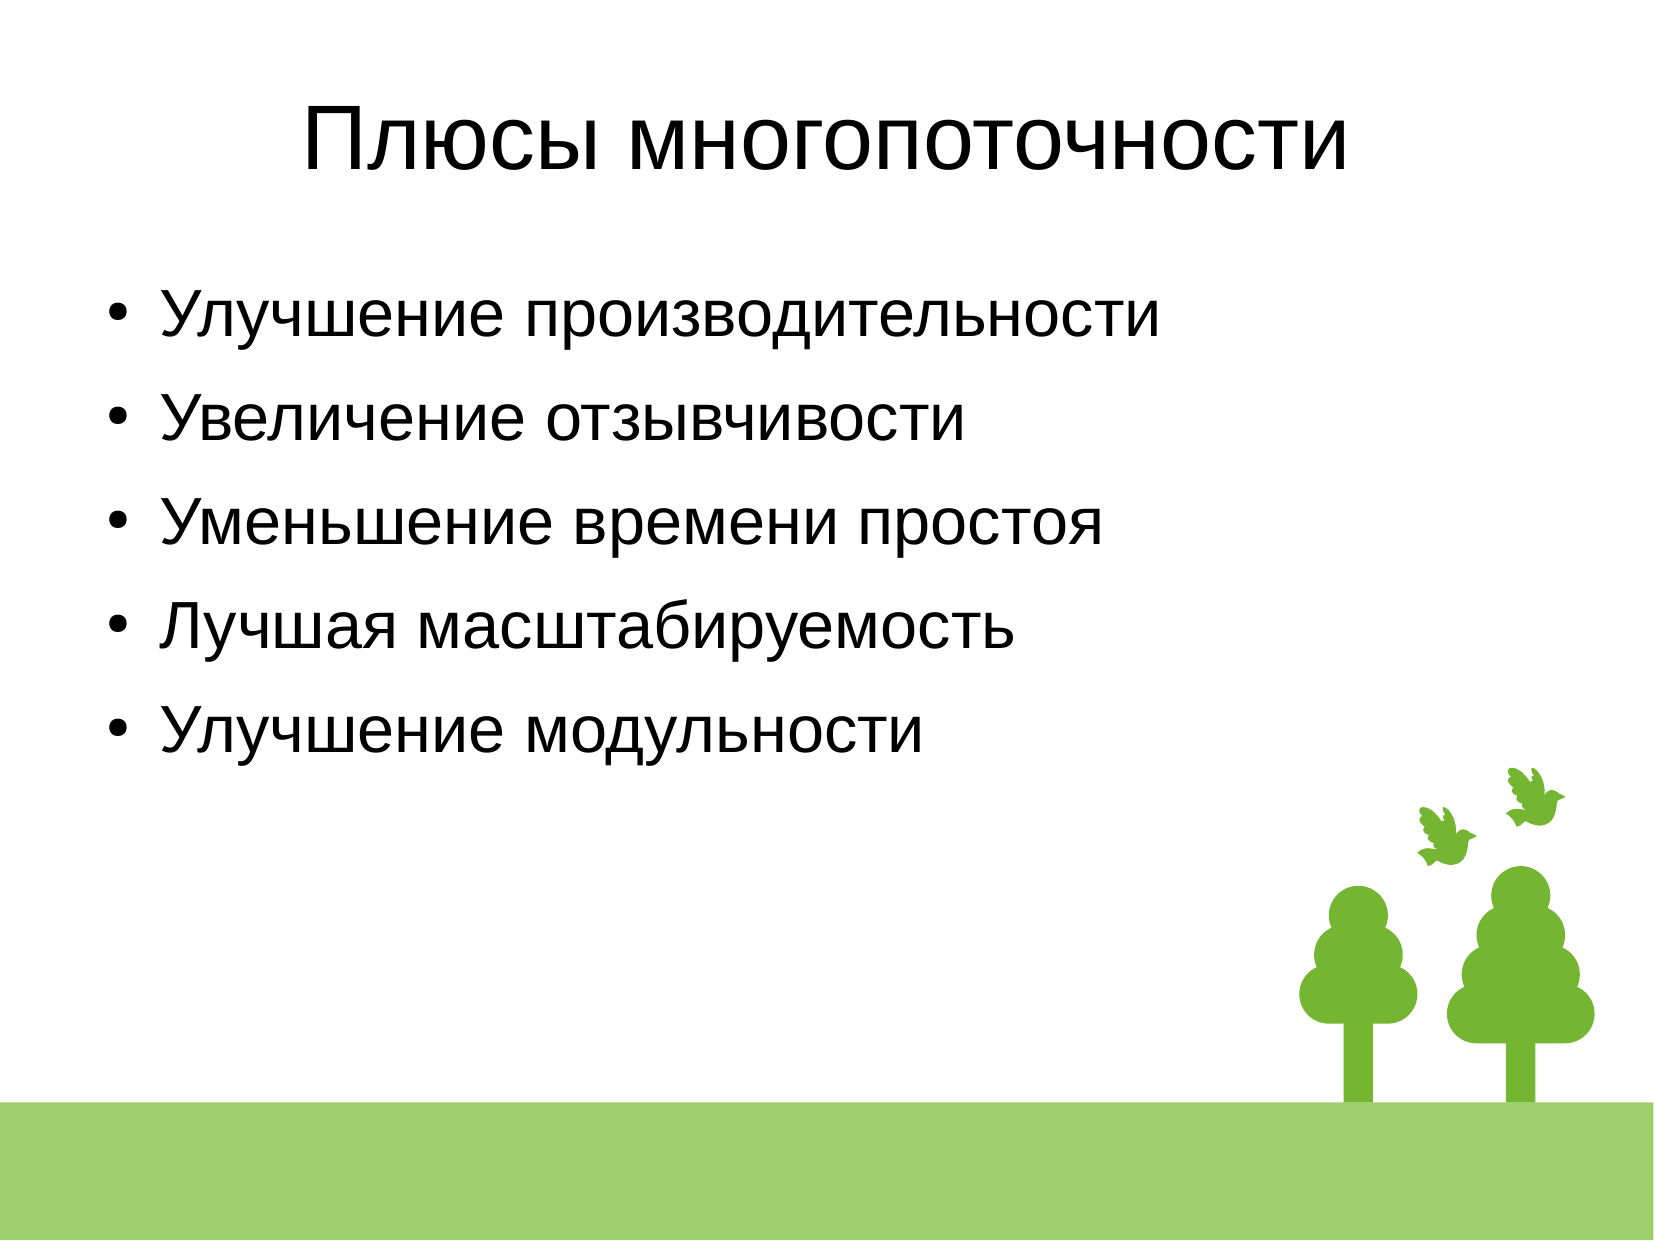

# Плюсы многопоточности
Улучшение производительности
Увеличение отзывчивости
Уменьшение времени простоя
Лучшая масштабируемость
Улучшение модульности